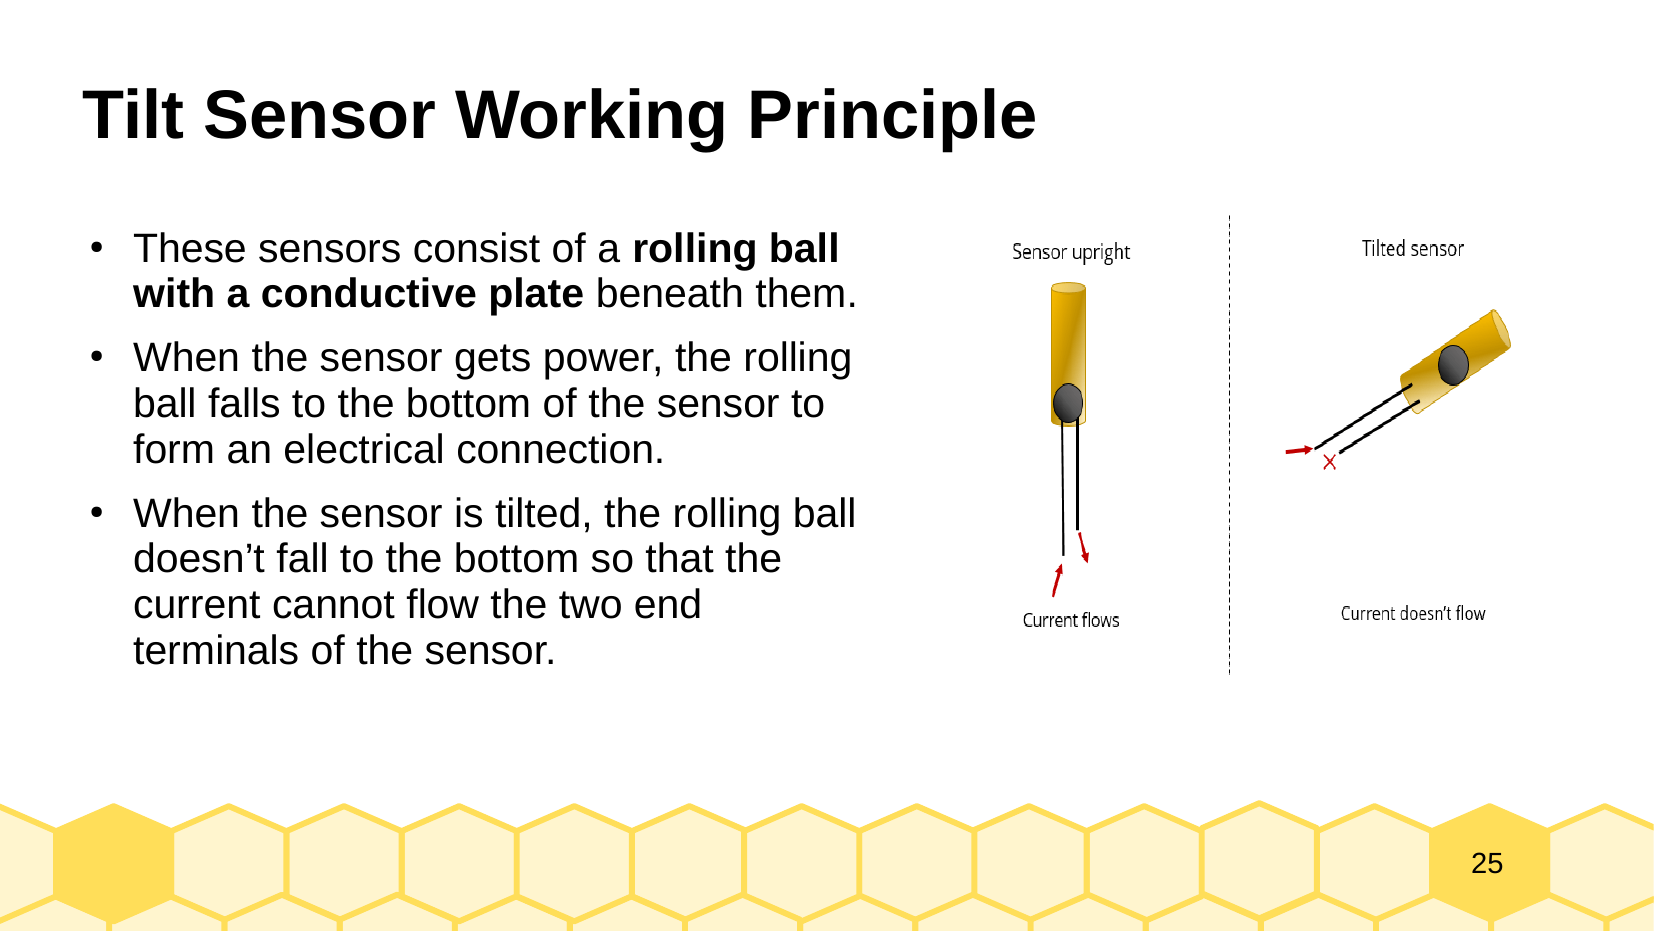

# Tilt Sensor Working Principle
These sensors consist of a rolling ball with a conductive plate beneath them.
When the sensor gets power, the rolling ball falls to the bottom of the sensor to form an electrical connection.
When the sensor is tilted, the rolling ball doesn’t fall to the bottom so that the current cannot flow the two end terminals of the sensor.